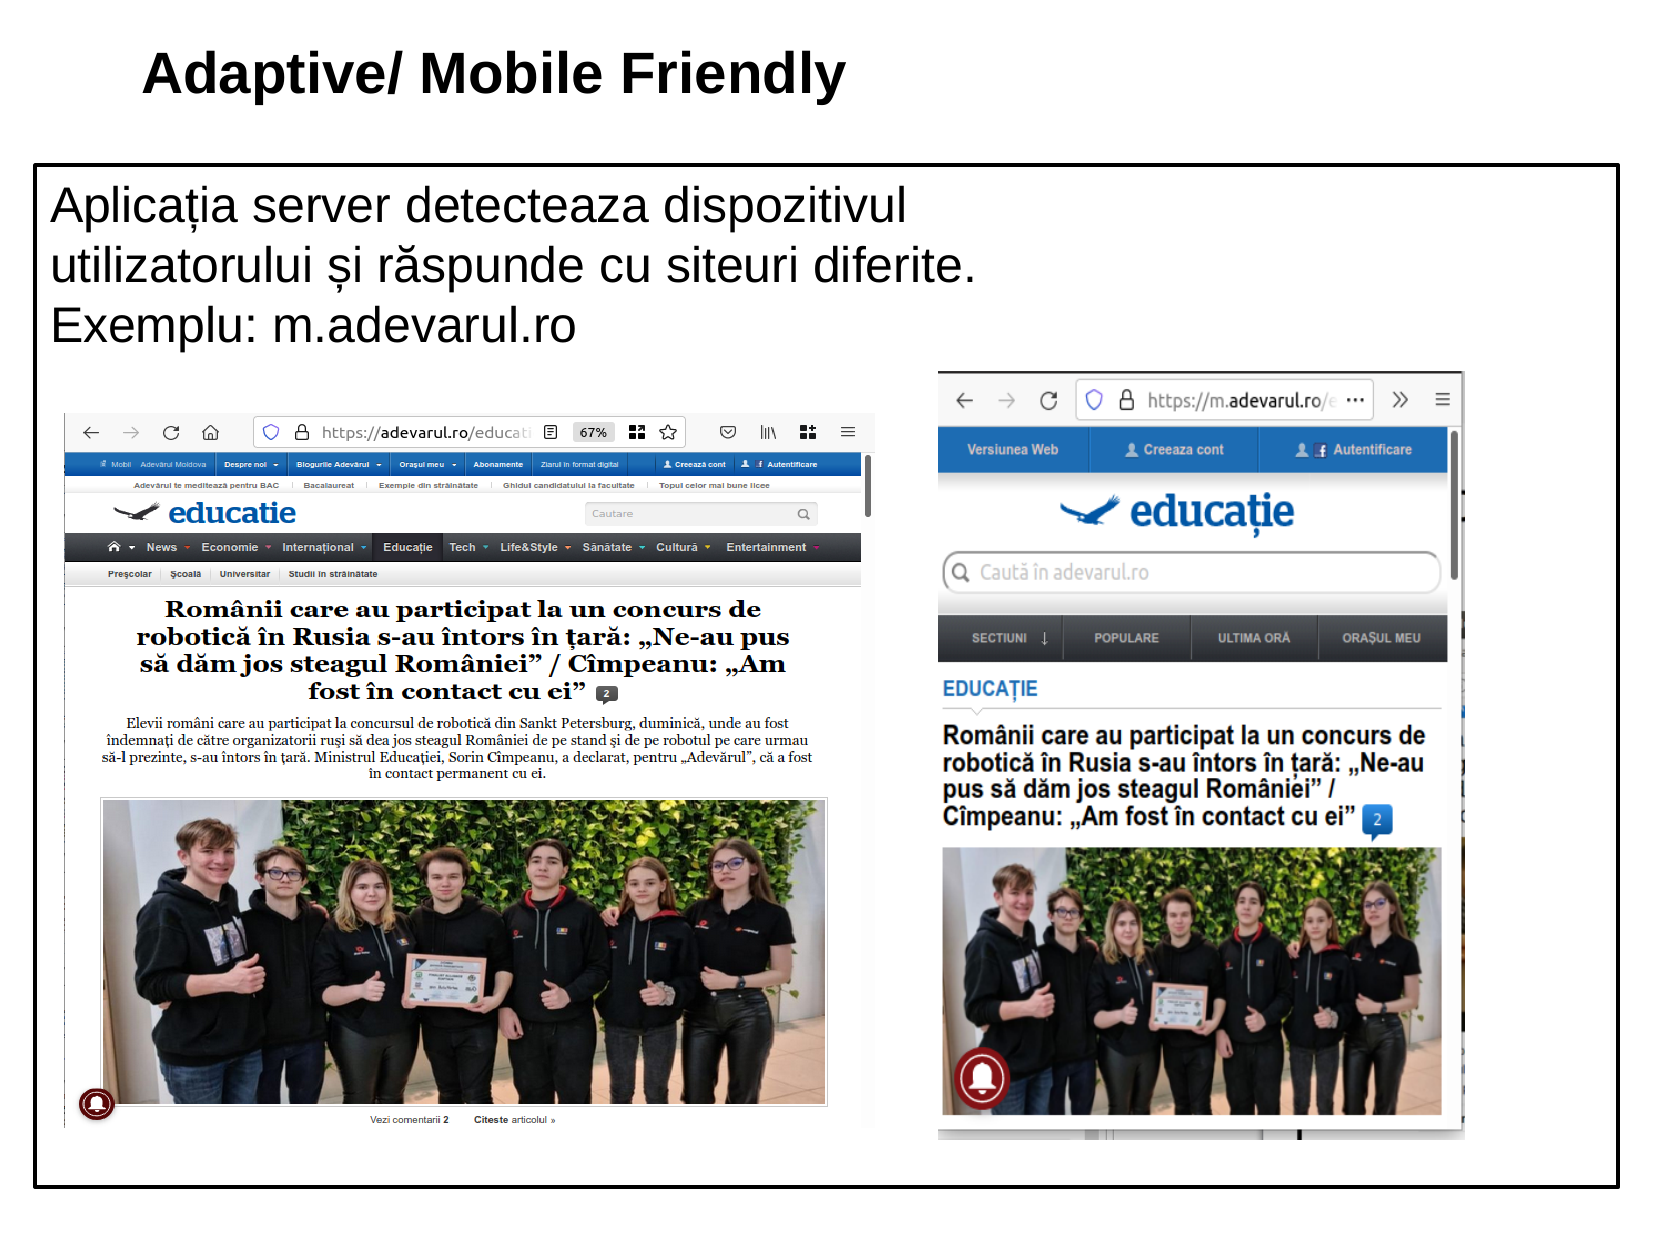

Adaptive/ Mobile Friendly
Aplicația server detecteaza dispozitivul
utilizatorului și răspunde cu siteuri diferite.
Exemplu: m.adevarul.ro